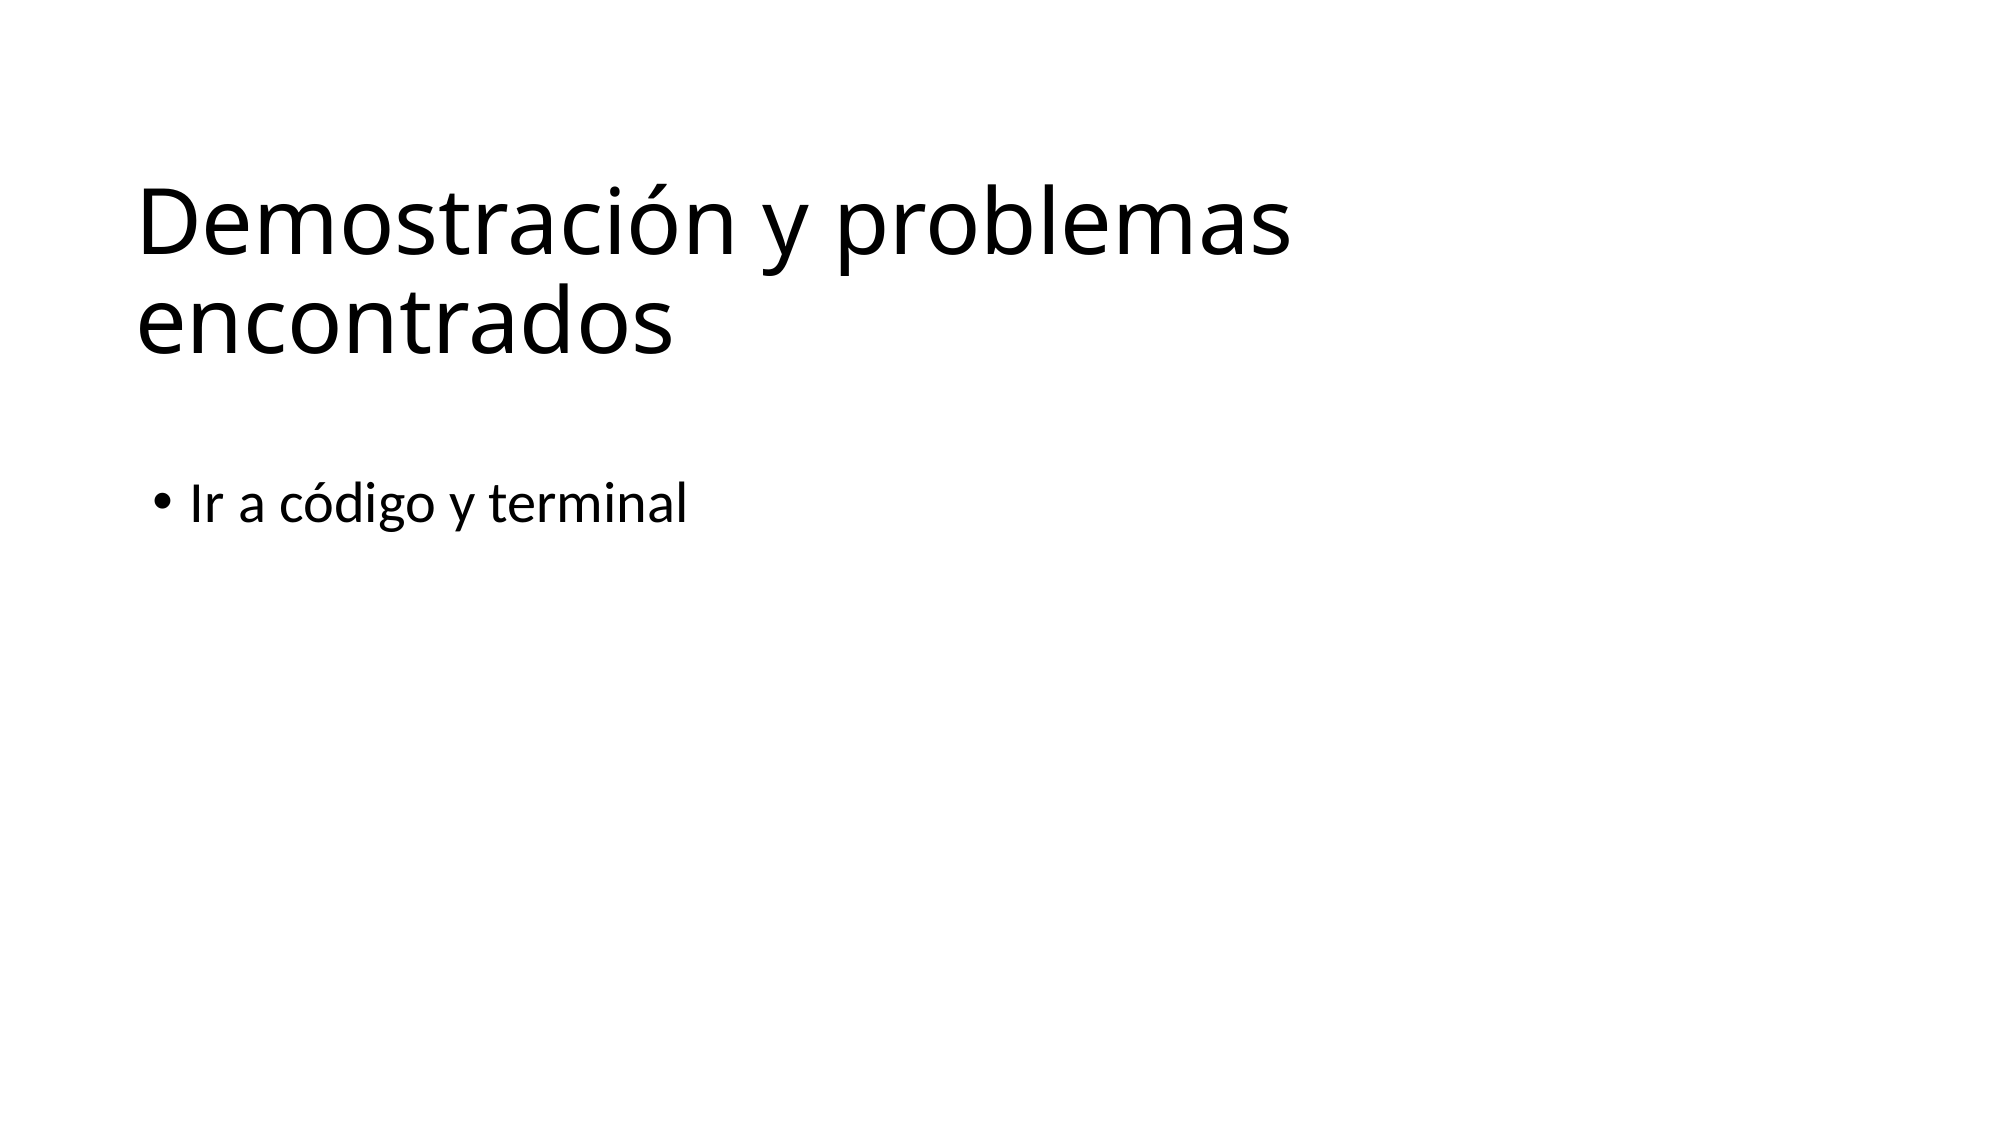

# Demostración y problemas encontrados
Ir a código y terminal